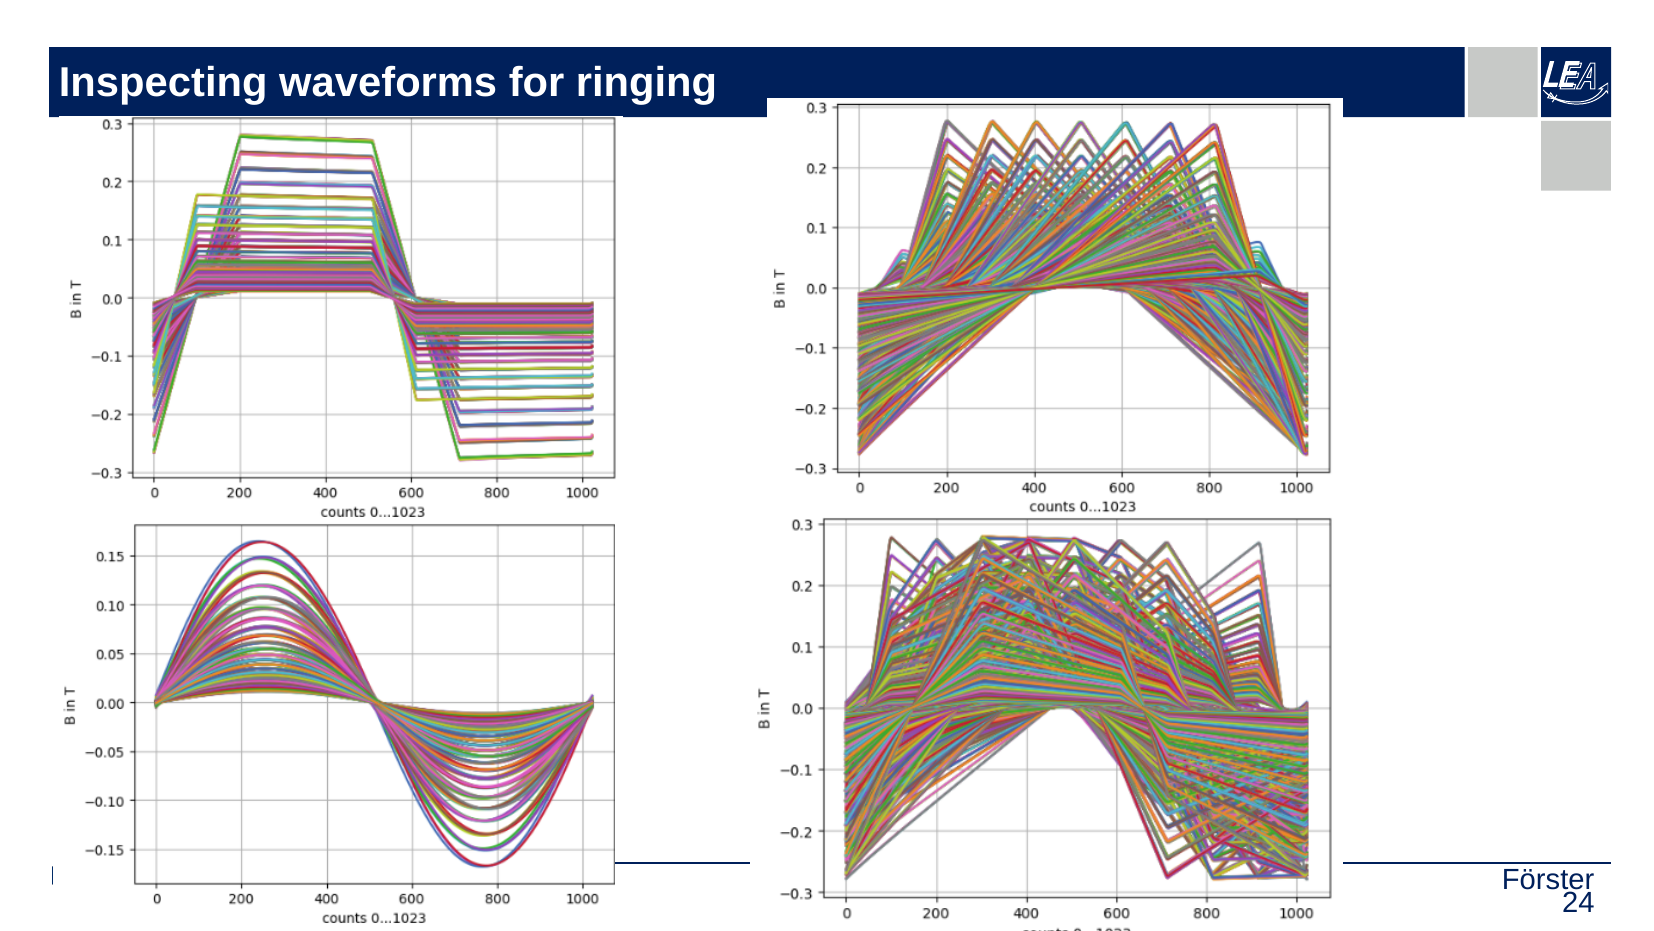

# Inspecting waveforms for ringing
Förster
24